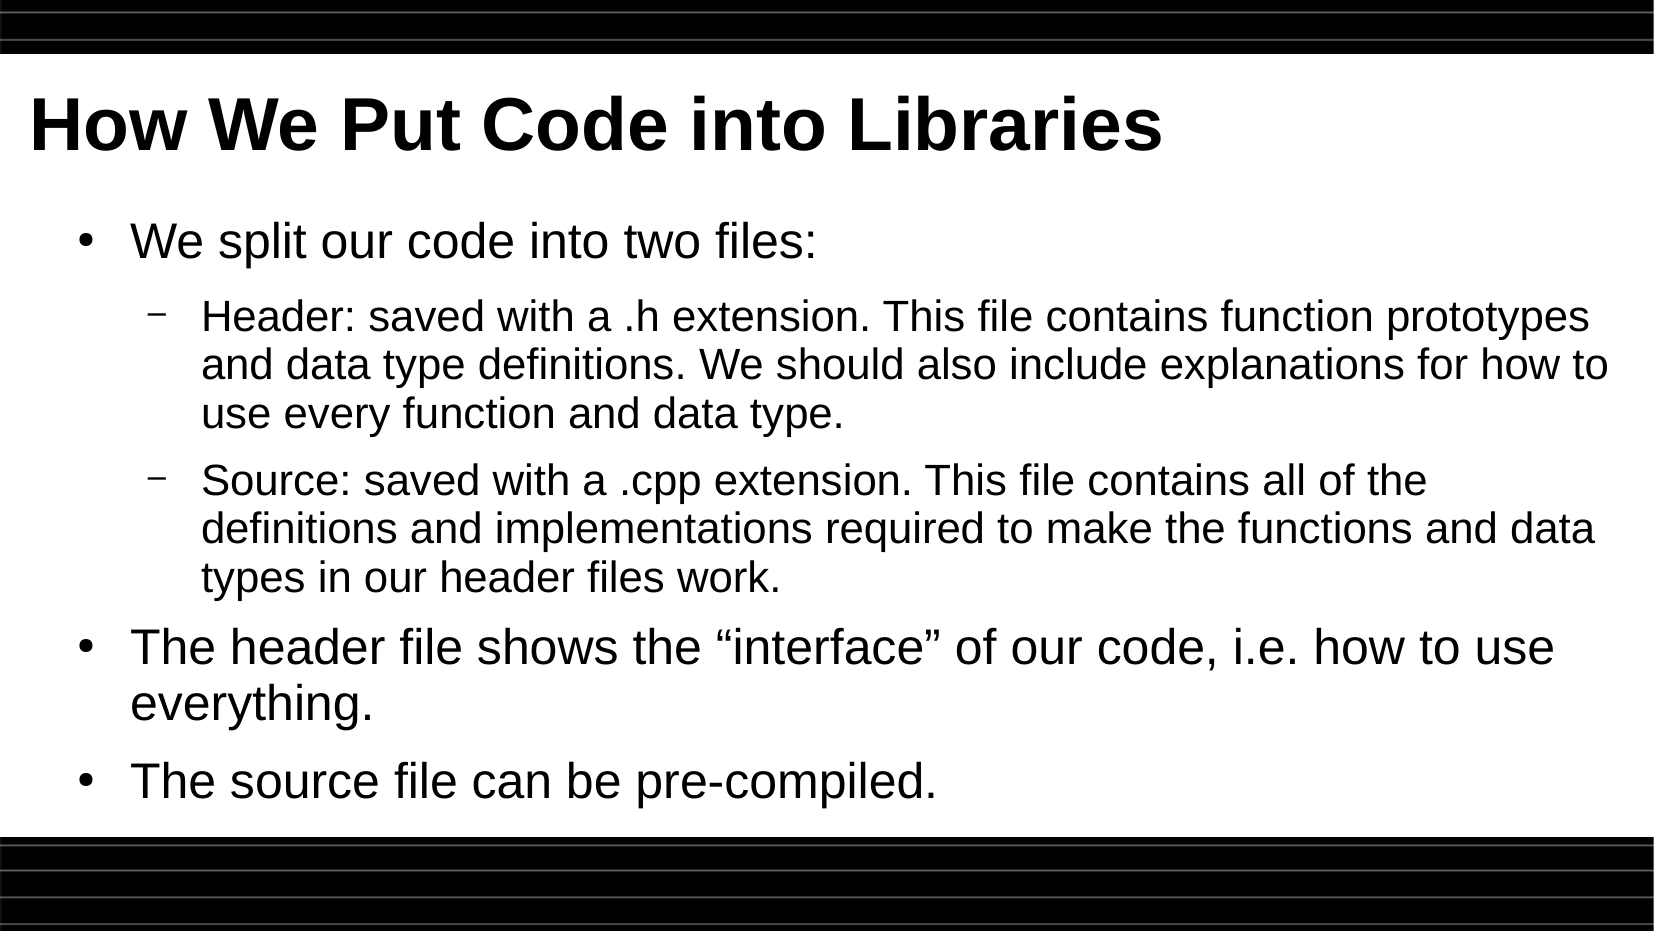

How We Put Code into Libraries
# We split our code into two files:
Header: saved with a .h extension. This file contains function prototypes and data type definitions. We should also include explanations for how to use every function and data type.
Source: saved with a .cpp extension. This file contains all of the definitions and implementations required to make the functions and data types in our header files work.
The header file shows the “interface” of our code, i.e. how to use everything.
The source file can be pre-compiled.